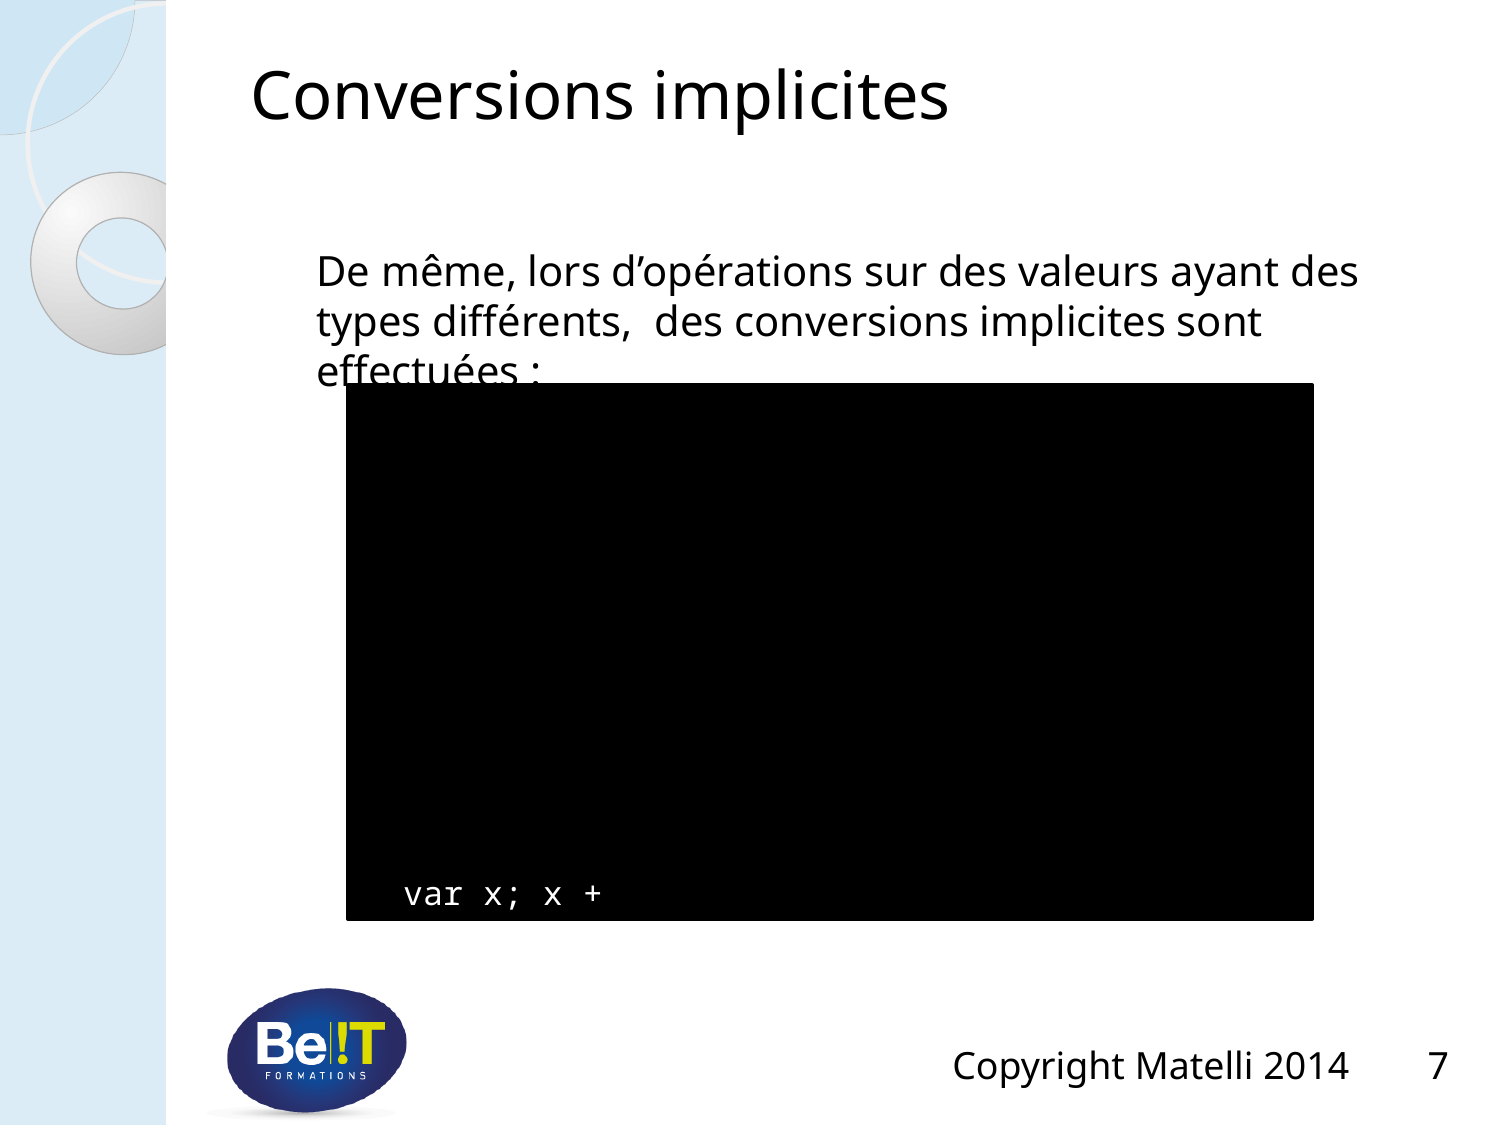

# Conversions implicites
De même, lors d’opérations sur des valeurs ayant des types différents, des conversions implicites sont effectuées :
 5 + 2 // 7
 '5' + 2 // '52'
 5 + '2' // '52'
 '5' + '2' // '52'
 [] + 3 // '3'
 3 + [] // '3'
 {} + 3 // 3 ou '[object Object]3'
 3 + {} // '3[object Object]'
 false + 3 // 3
 3 + true // 4
 3 + null // 3
 var x; x + 3 // NaN
 var x; x + 'a' // 'undefineda'
Copyright Matelli 2014